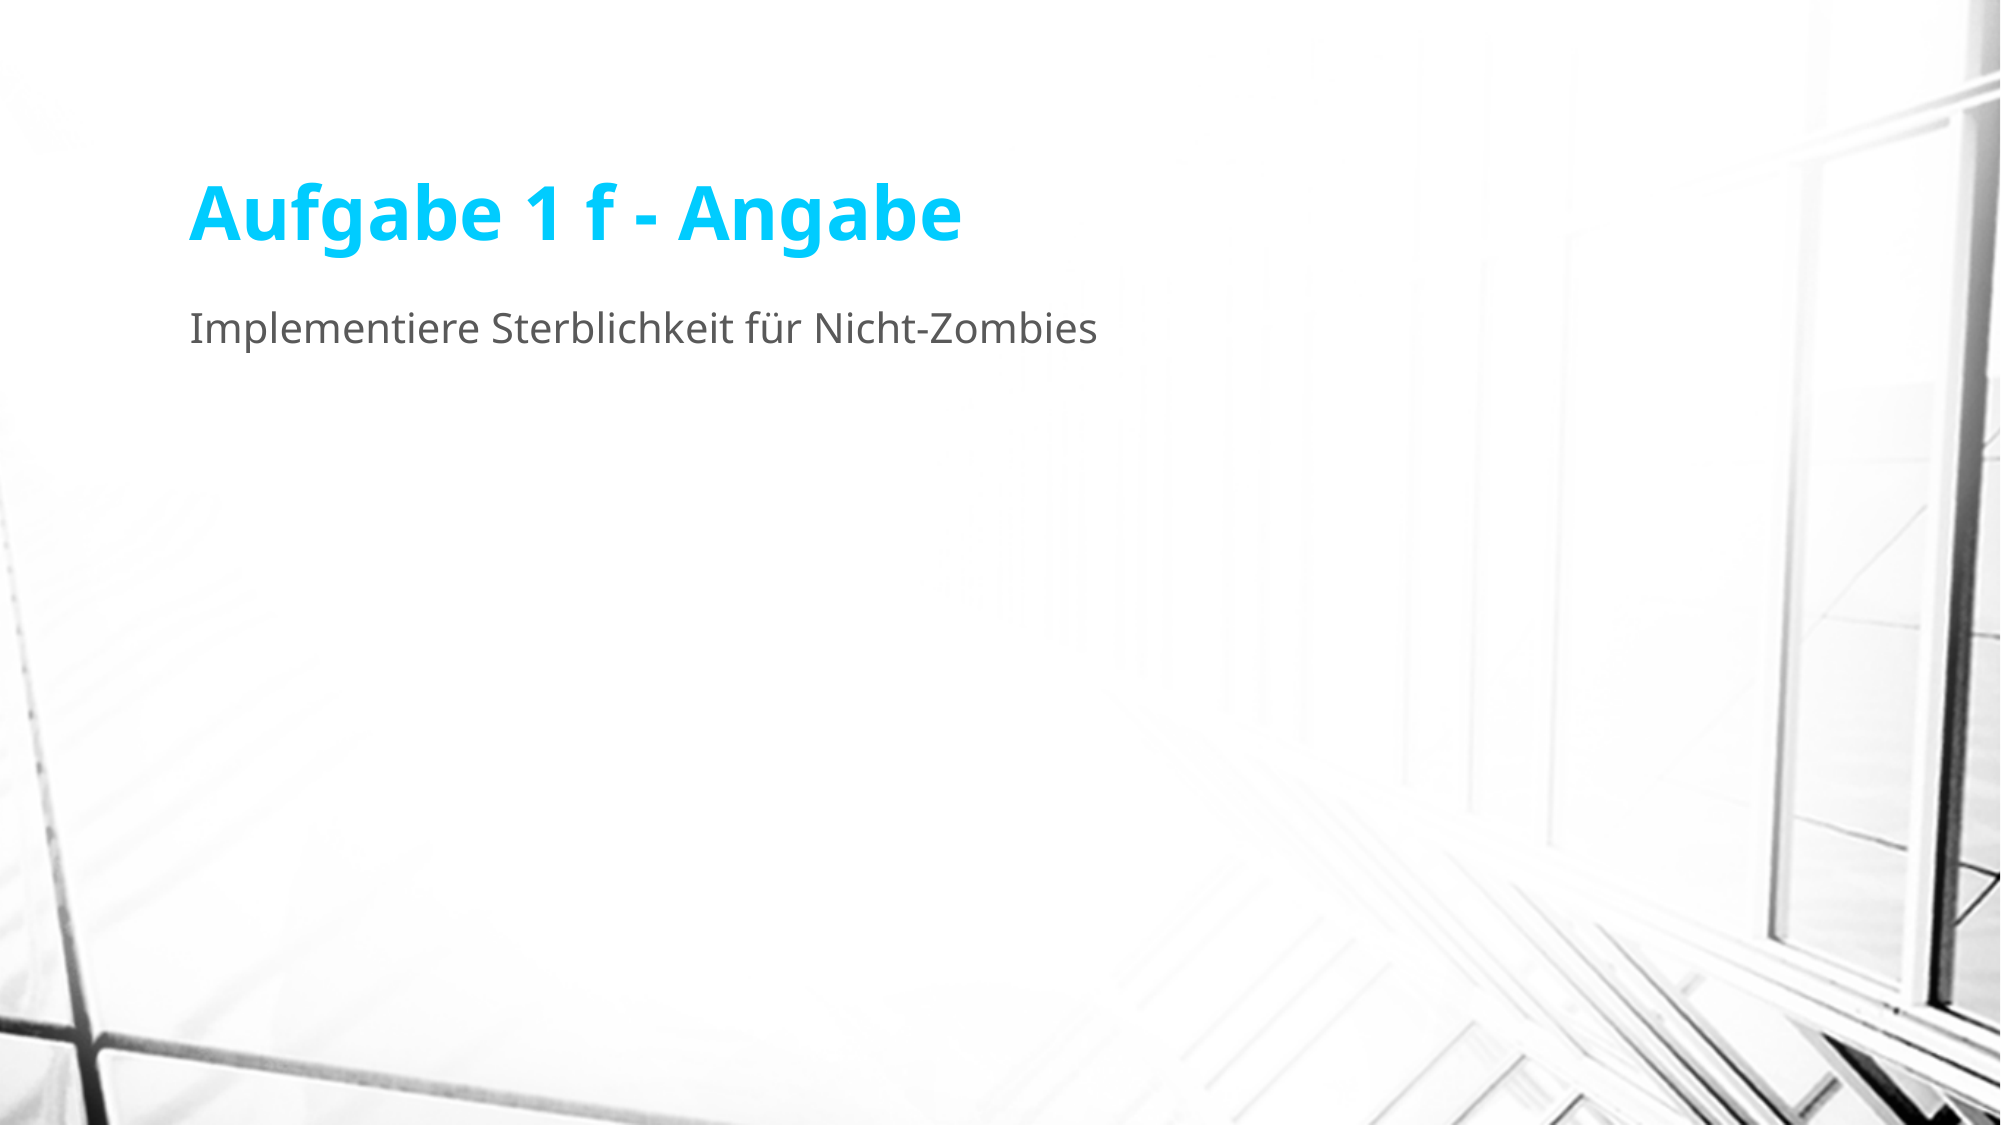

# Aufgabe 1 f - Angabe
Implementiere Sterblichkeit für Nicht-Zombies